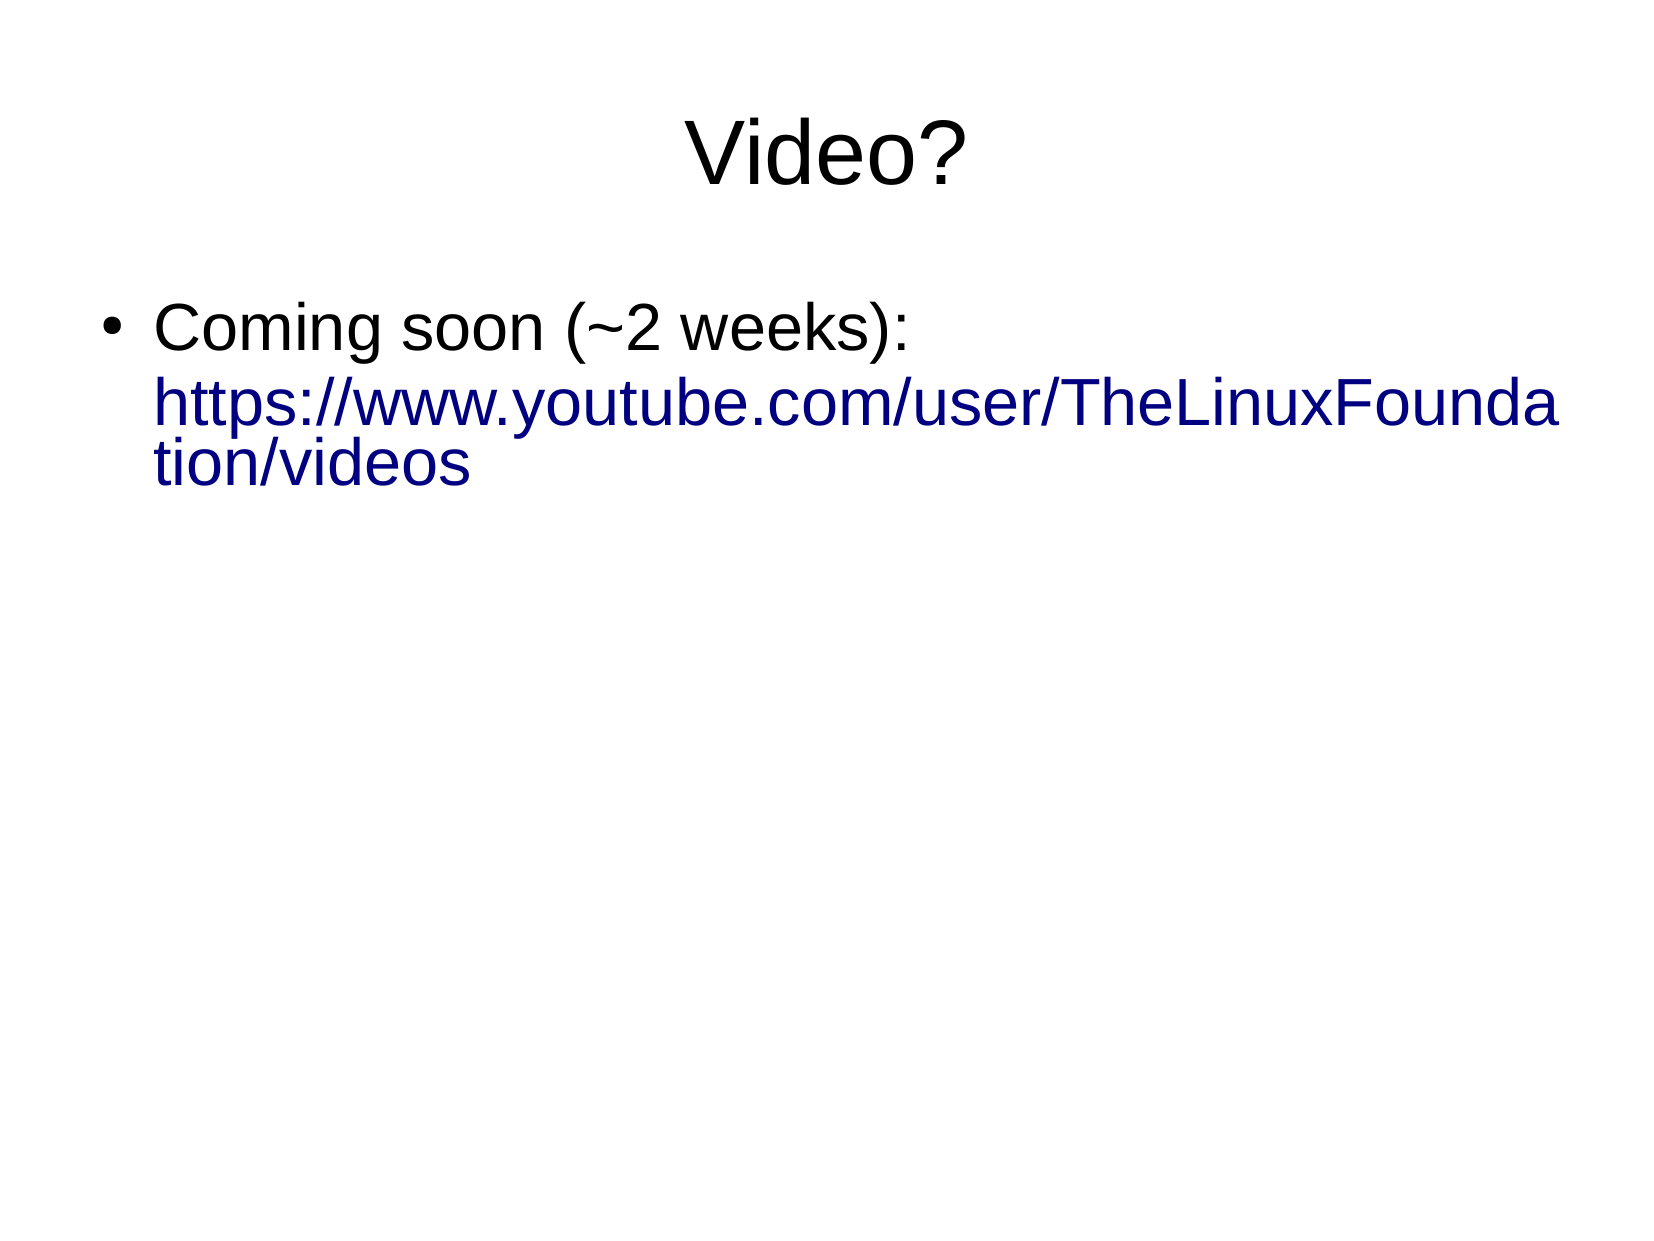

# Video?
Coming soon (~2 weeks): https://www.youtube.com/user/TheLinuxFoundation/videos